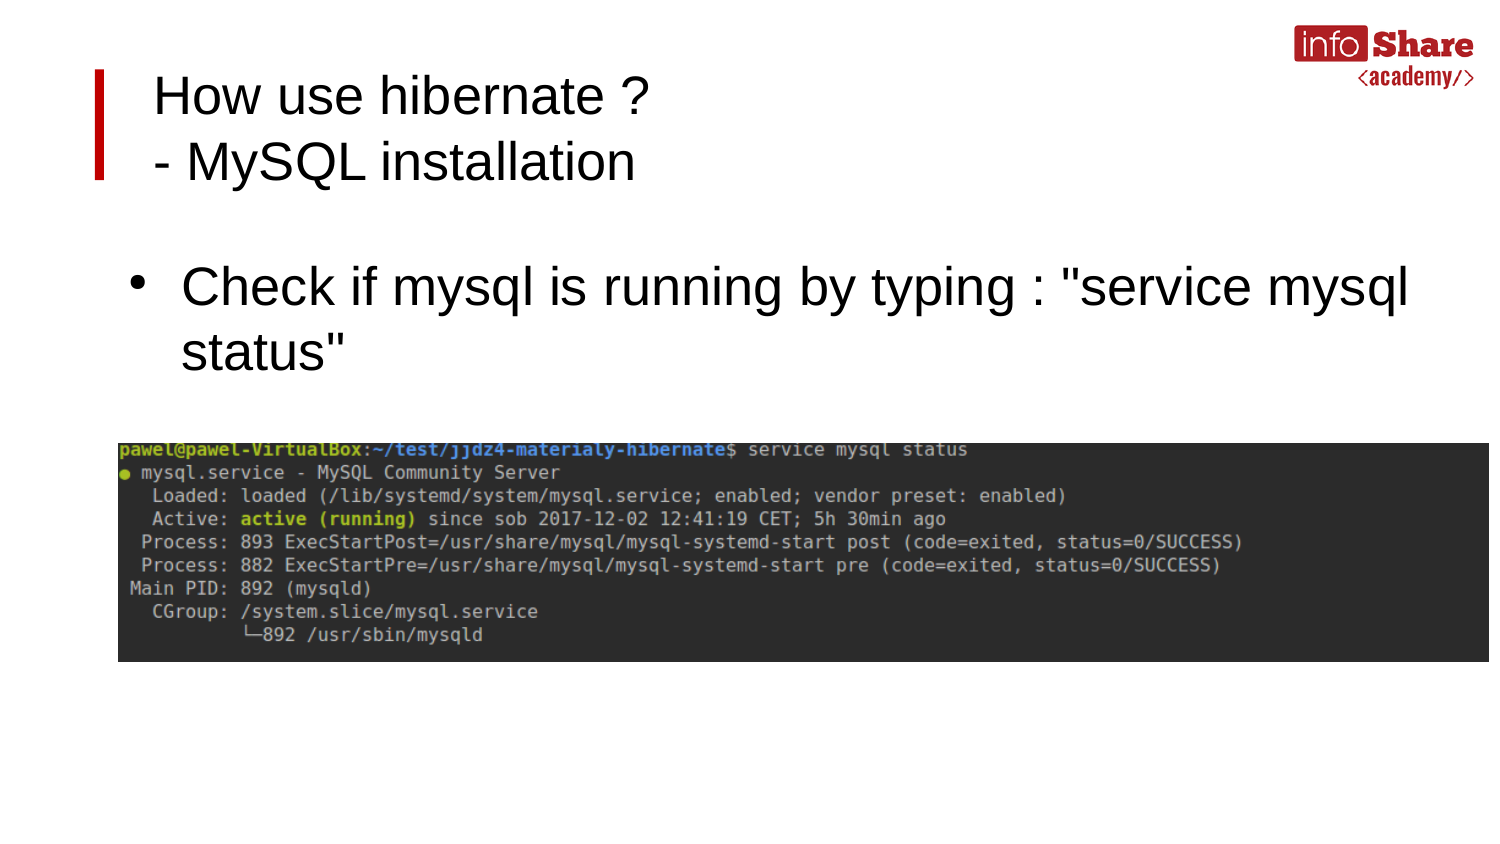

# How use hibernate ? - MySQL installation
Check if mysql is running by typing : "service mysql status"